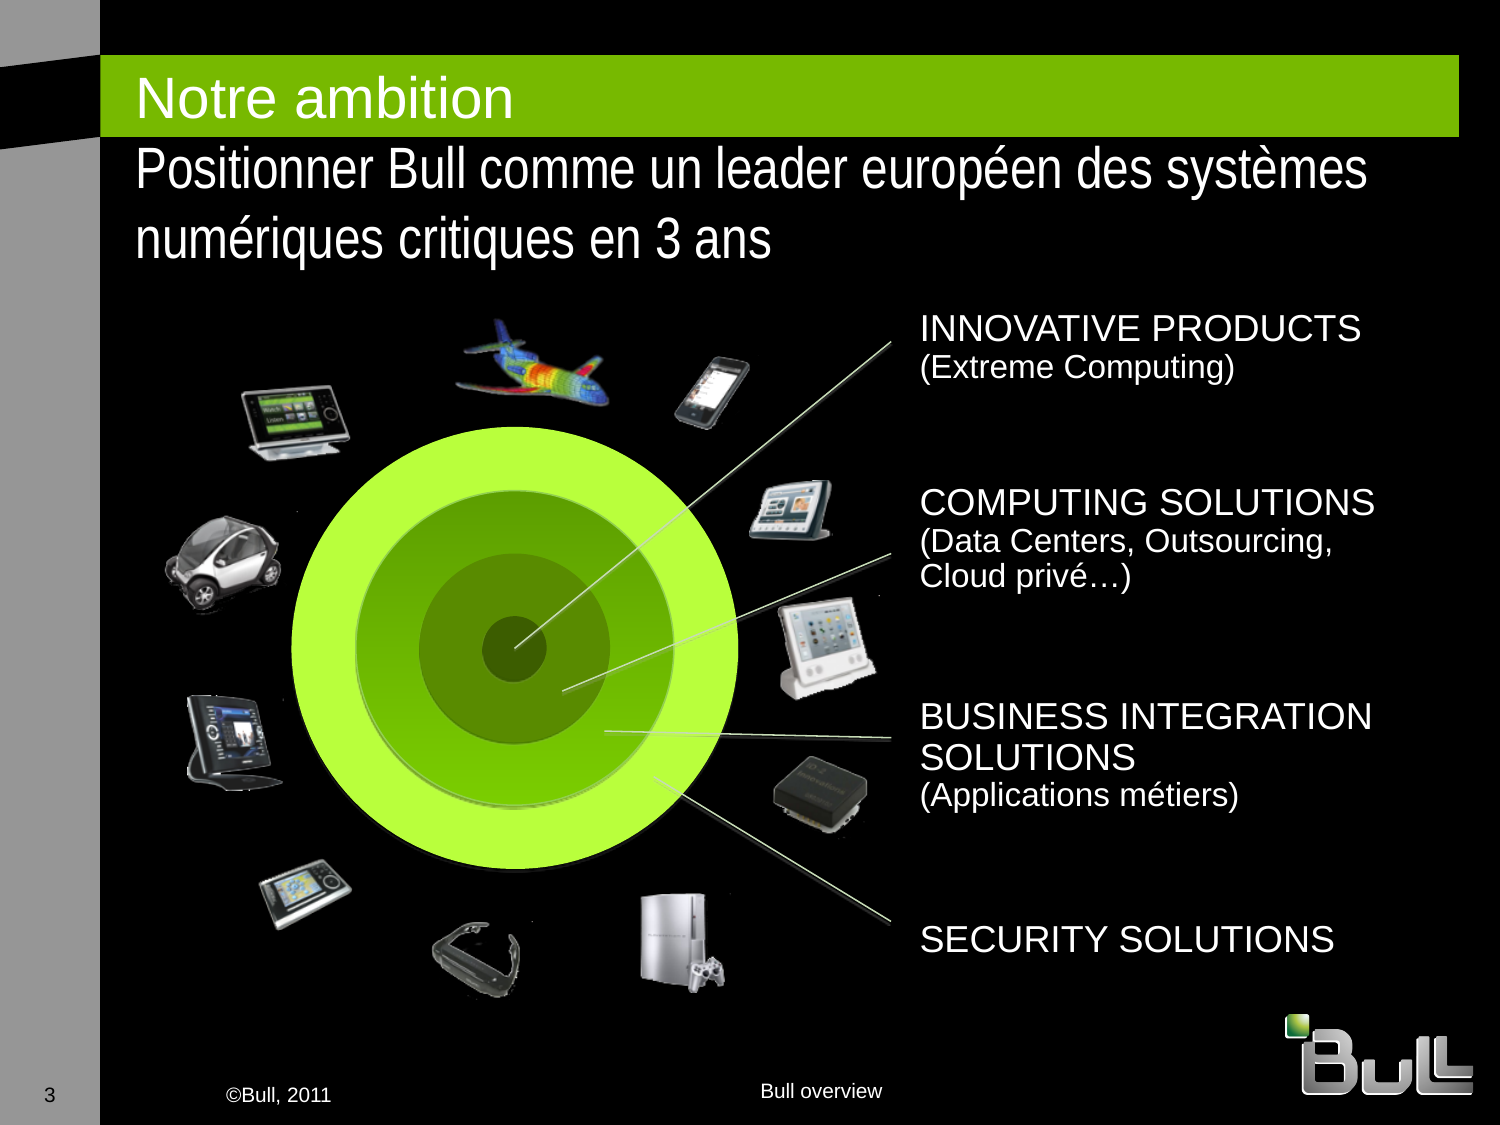

# Notre ambition Positionner Bull comme un leader européen des systèmes numériques critiques en 3 ans
INNOVATIVE PRODUCTS (Extreme Computing)
COMPUTING SOLUTIONS (Data Centers, Outsourcing, Cloud privé…)
BUSINESS INTEGRATION SOLUTIONS
(Applications métiers)
SECURITY SOLUTIONS